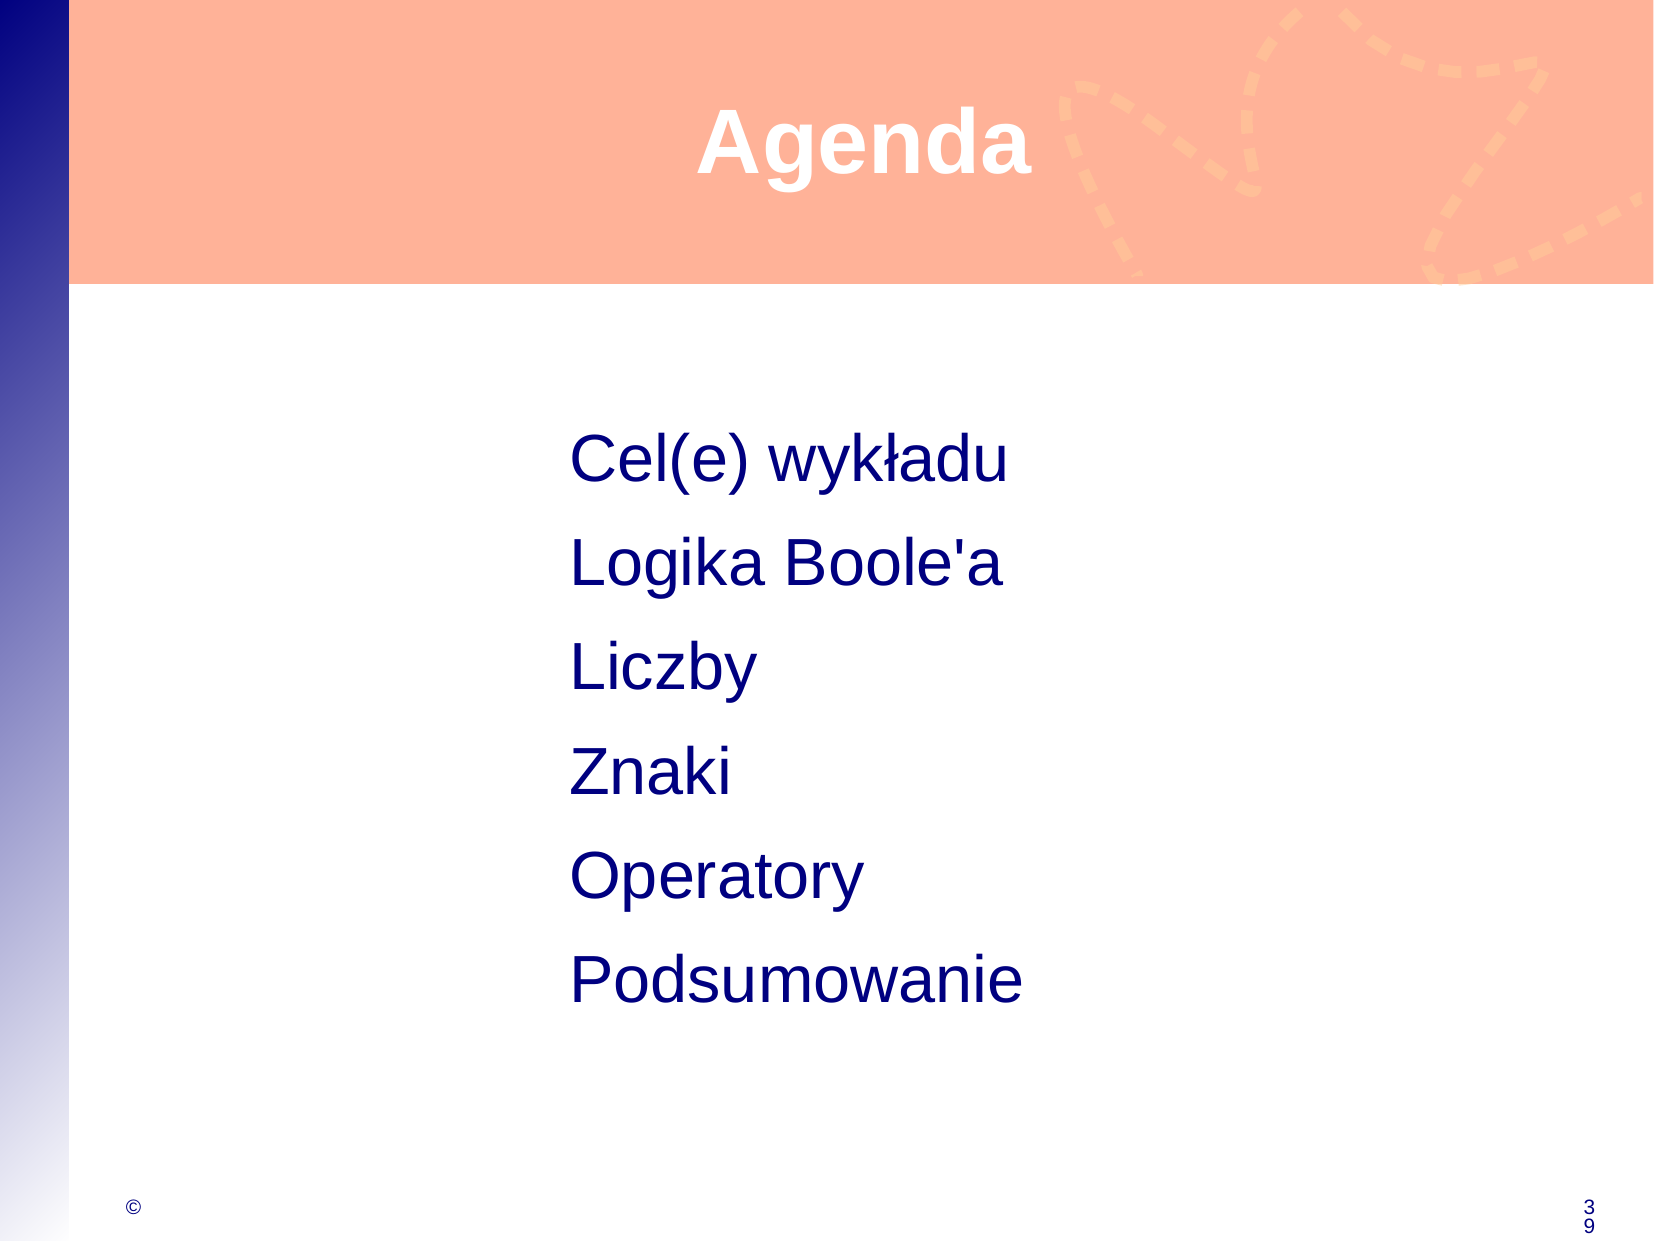

# Agenda
Cel(e) wykładu
Logika Boole'a
Liczby
Znaki
Operatory
Podsumowanie